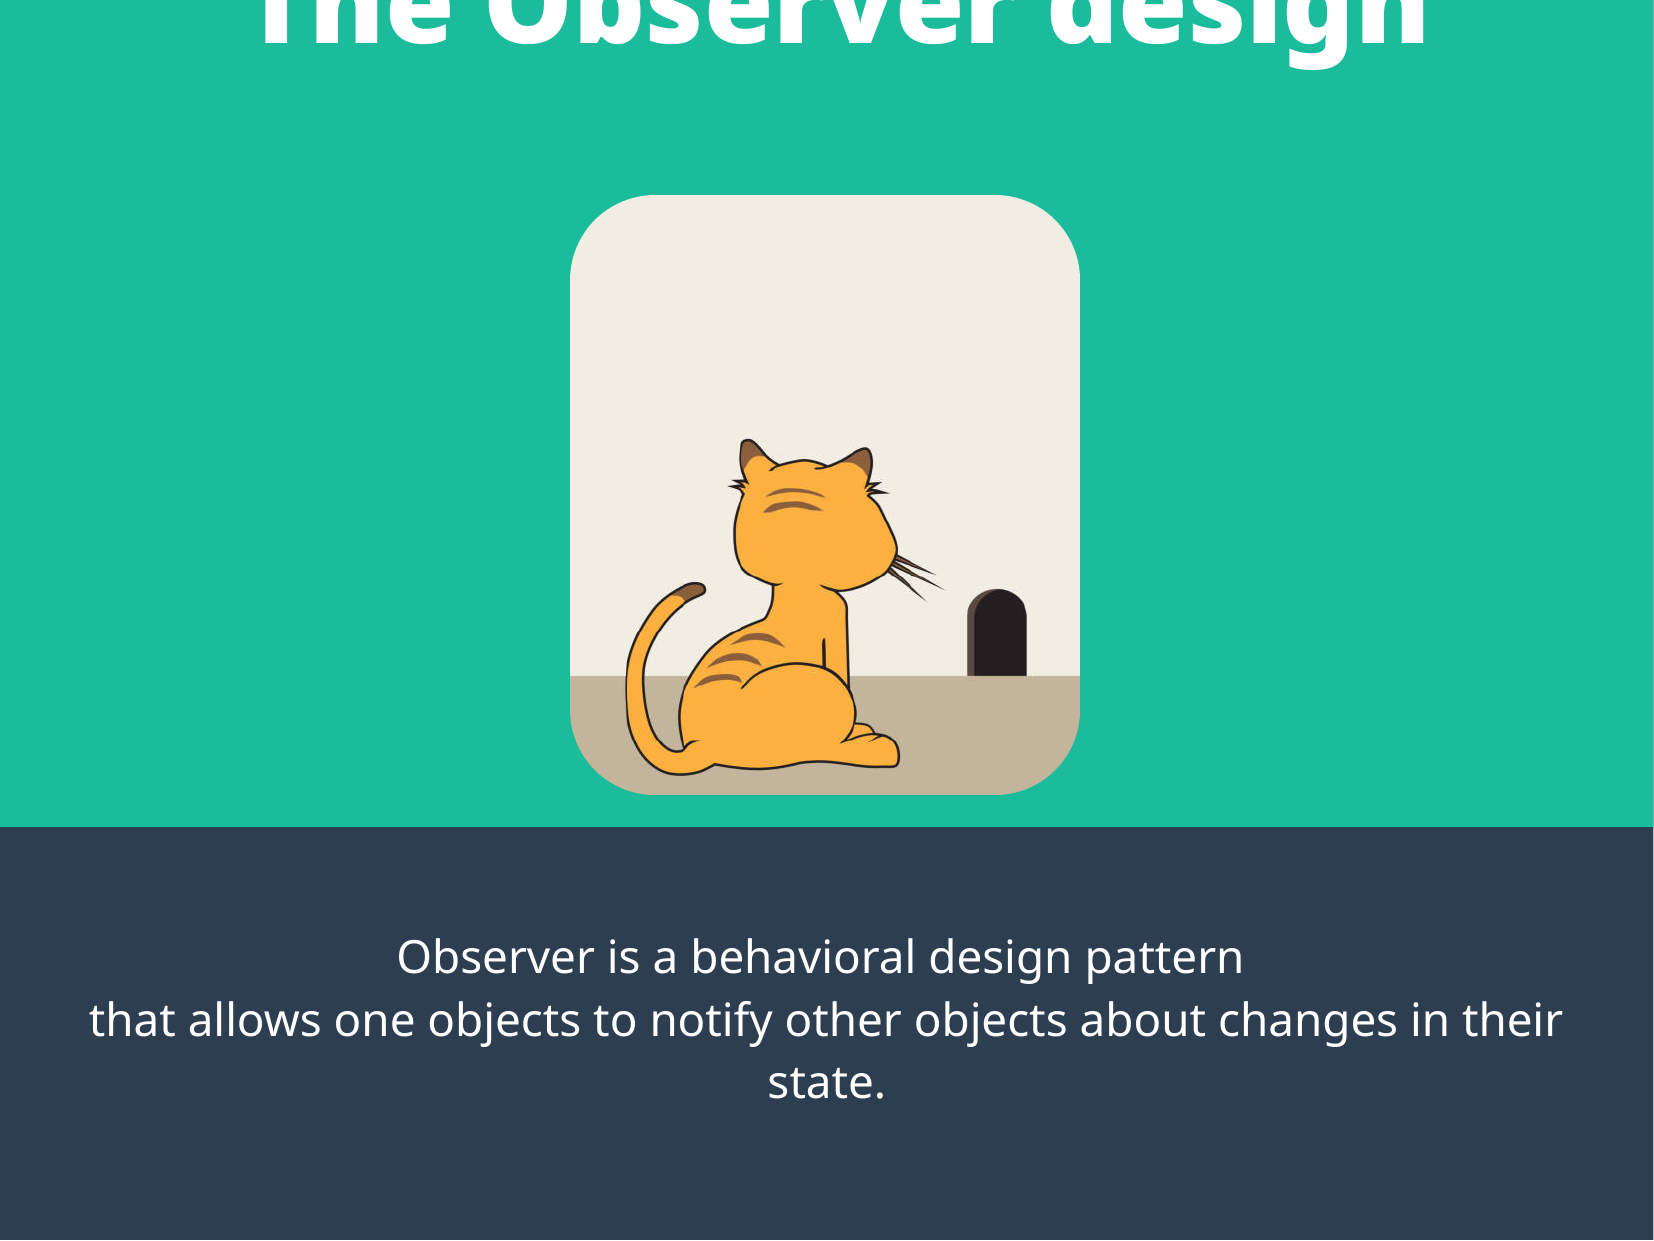

# The Observer design pattern
Observer is a behavioral design pattern
that allows one objects to notify other objects about changes in their state.